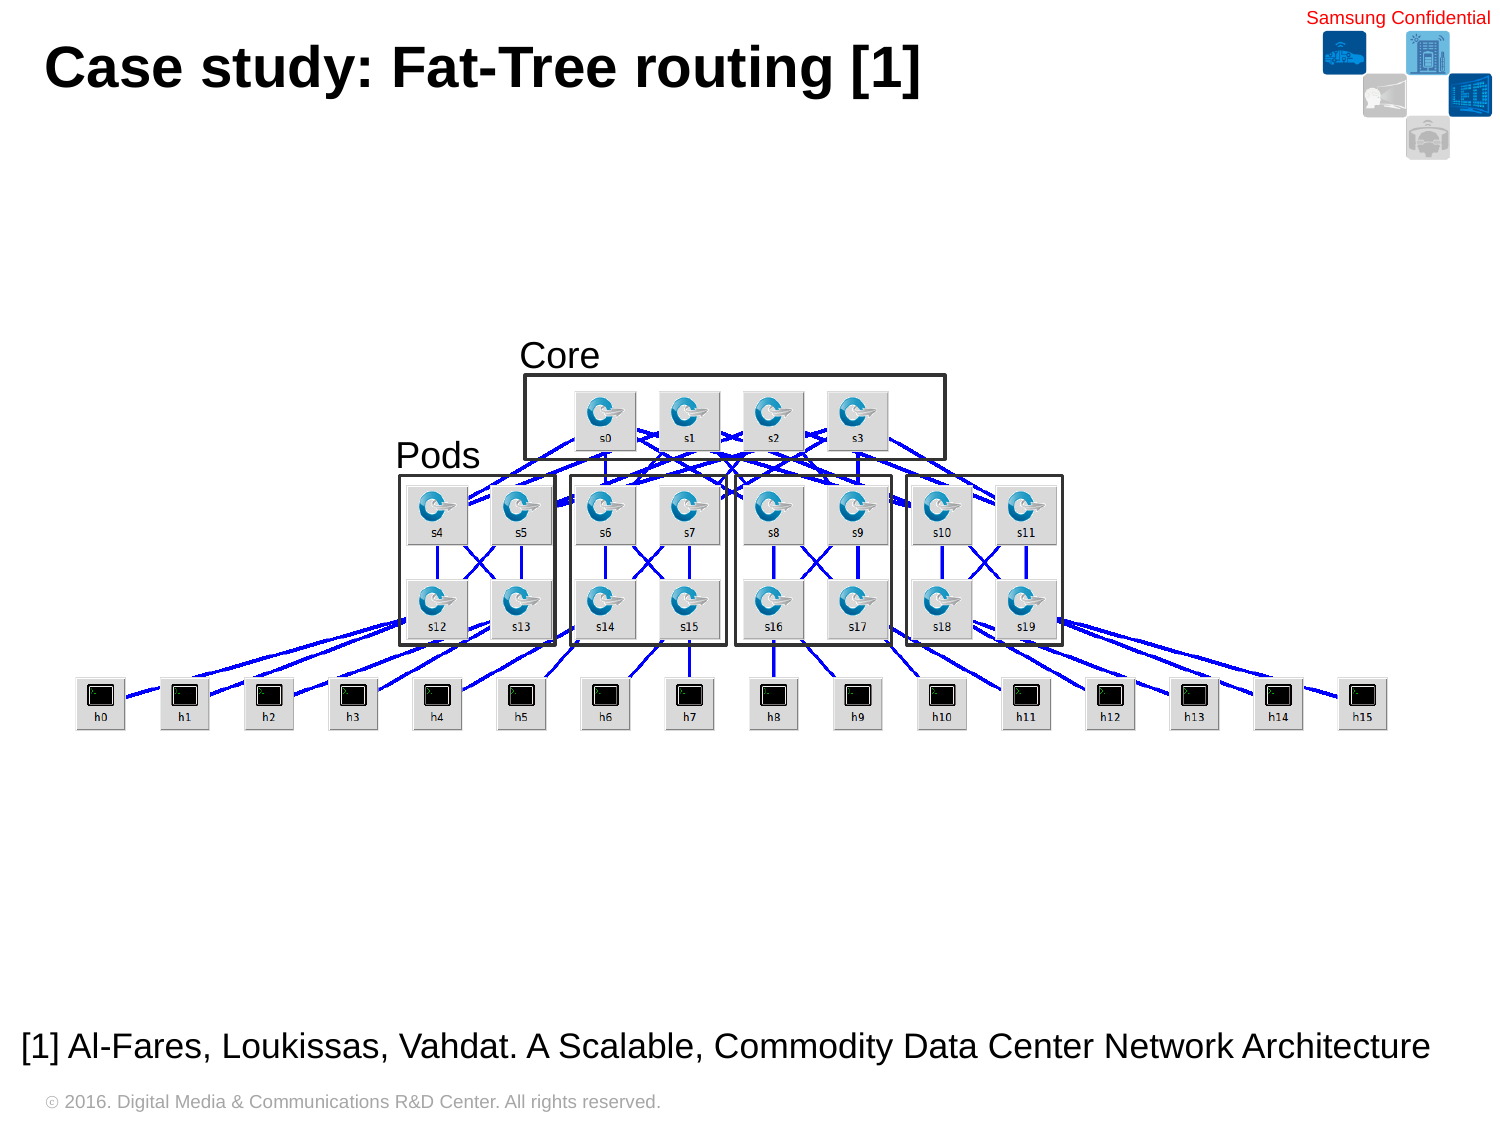

# Case study: Fat-Tree routing [1]
Core
Pods
[1] Al-Fares, Loukissas, Vahdat. A Scalable, Commodity Data Center Network Architecture